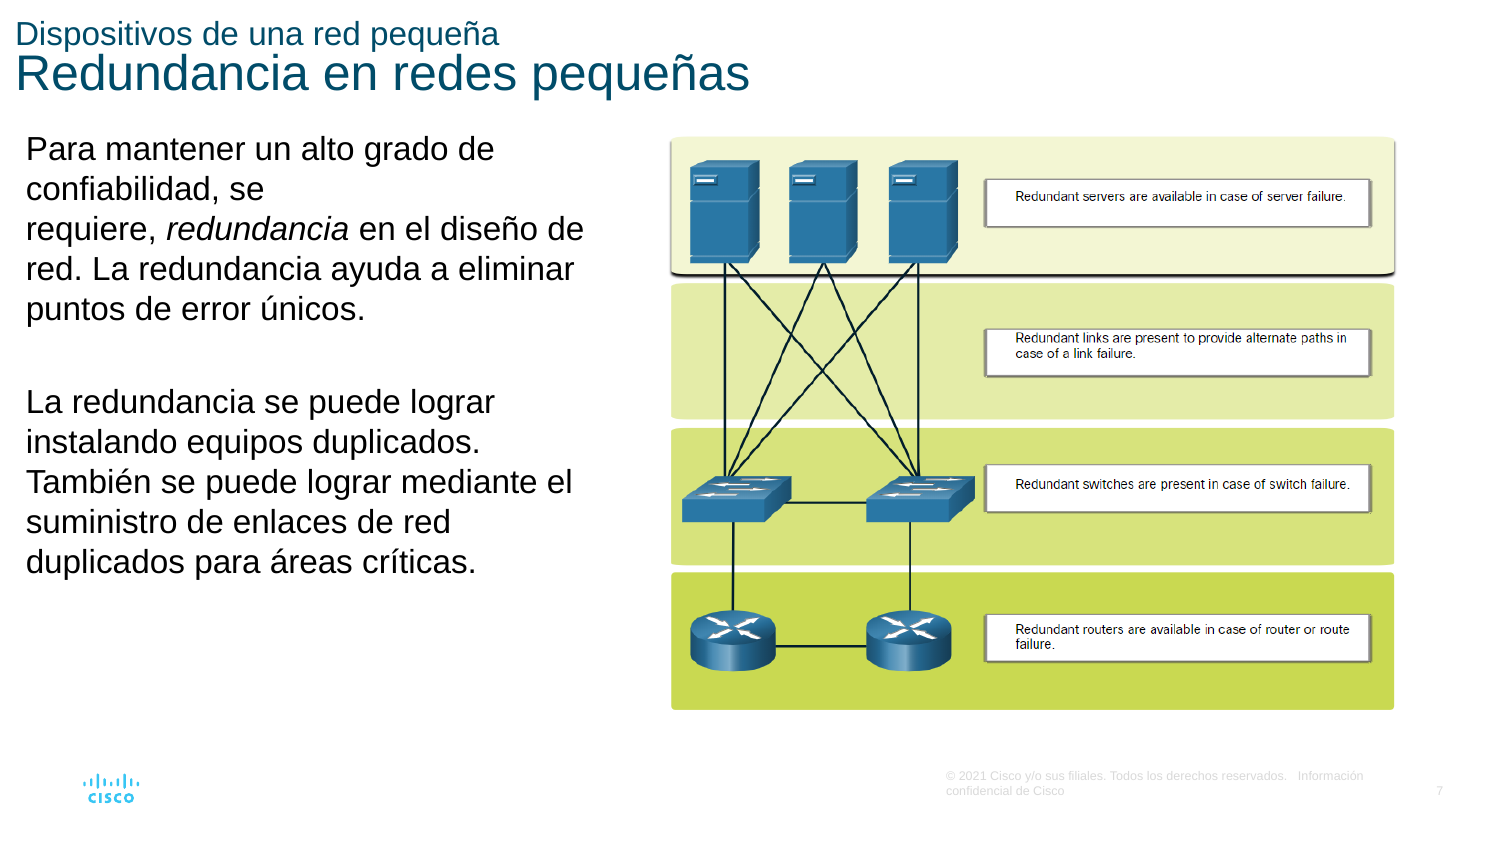

# Dispositivos de una red pequeña Redundancia en redes pequeñas
Para mantener un alto grado de confiabilidad, se requiere, redundancia en el diseño de red. La redundancia ayuda a eliminar puntos de error únicos.
La redundancia se puede lograr instalando equipos duplicados. También se puede lograr mediante el suministro de enlaces de red duplicados para áreas críticas.